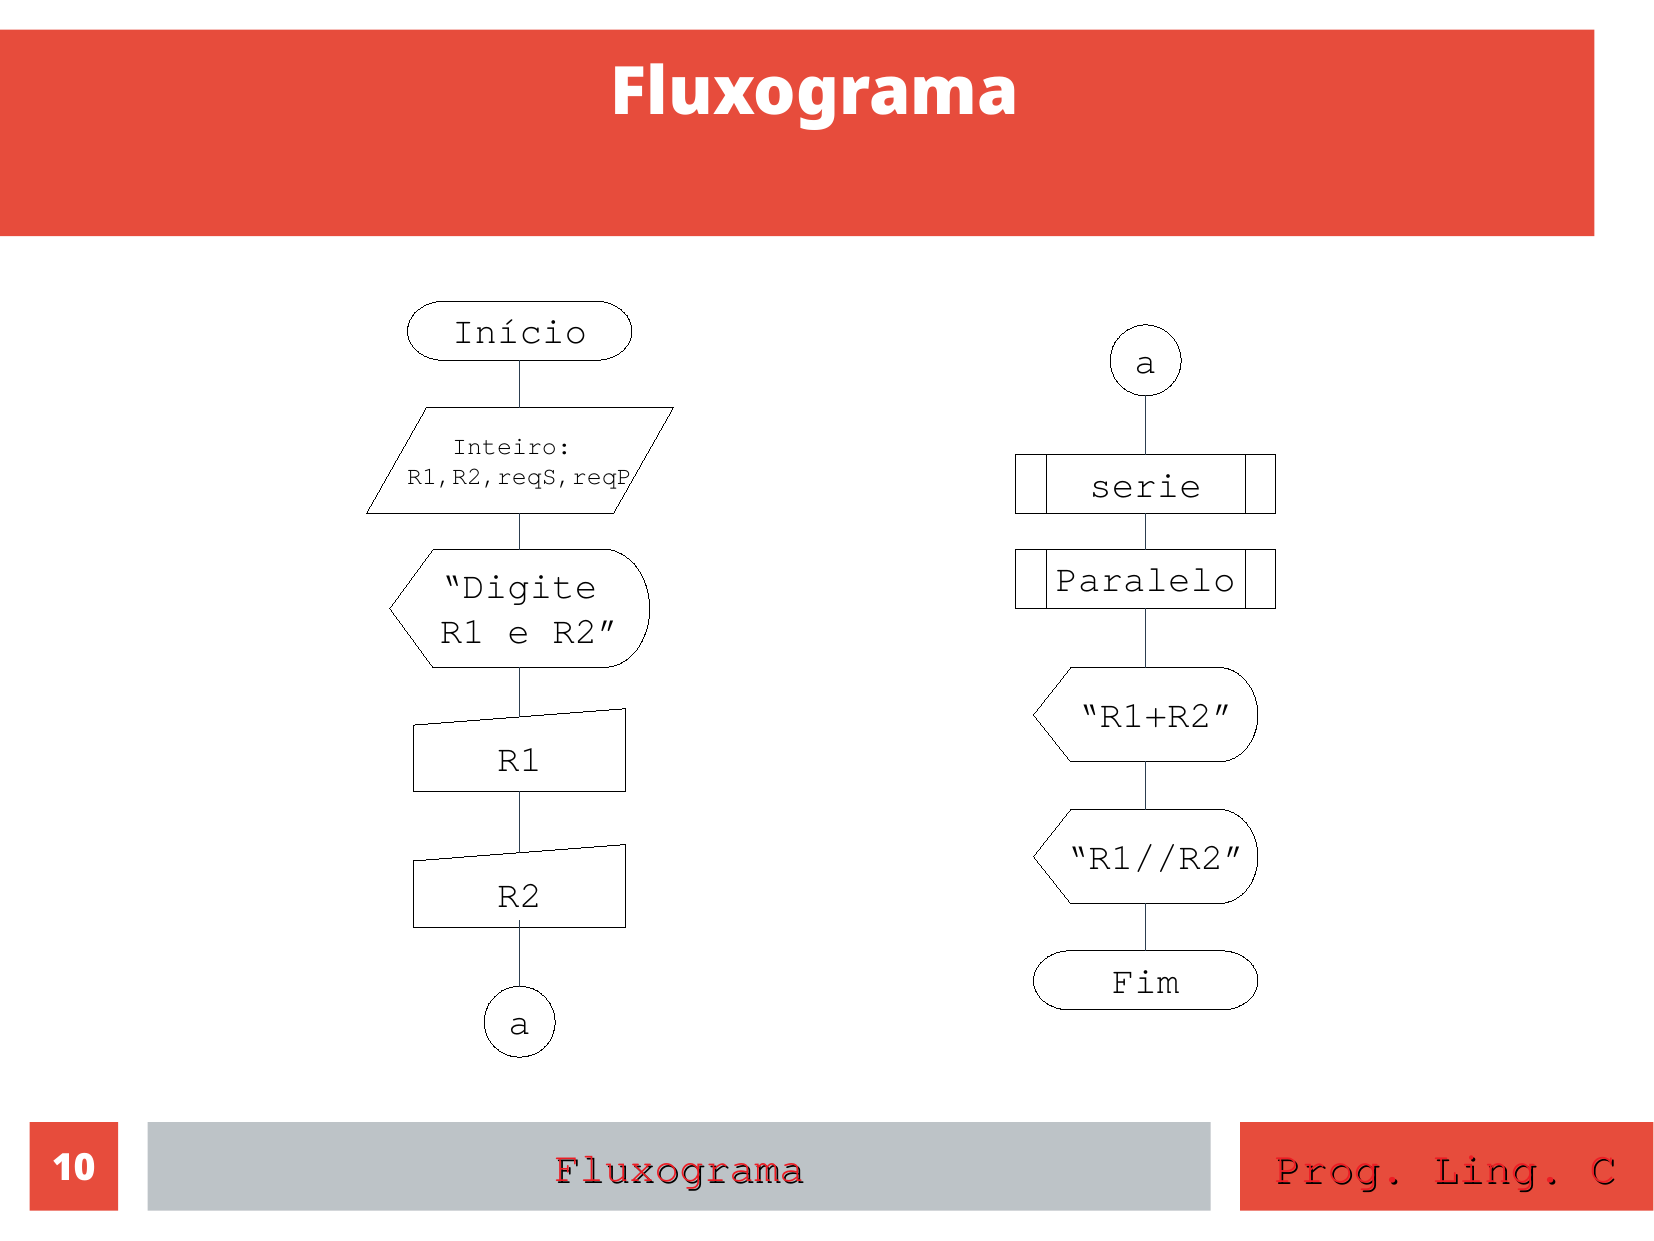

# Fluxograma
Início
a
Inteiro:
R1,R2,reqS,reqP
serie
 “Digite
 R1 e R2”
Paralelo
 “R1+R2”
R1
 “R1//R2”
R2
Fim
a
10
Fluxograma
 Prog. Ling. C